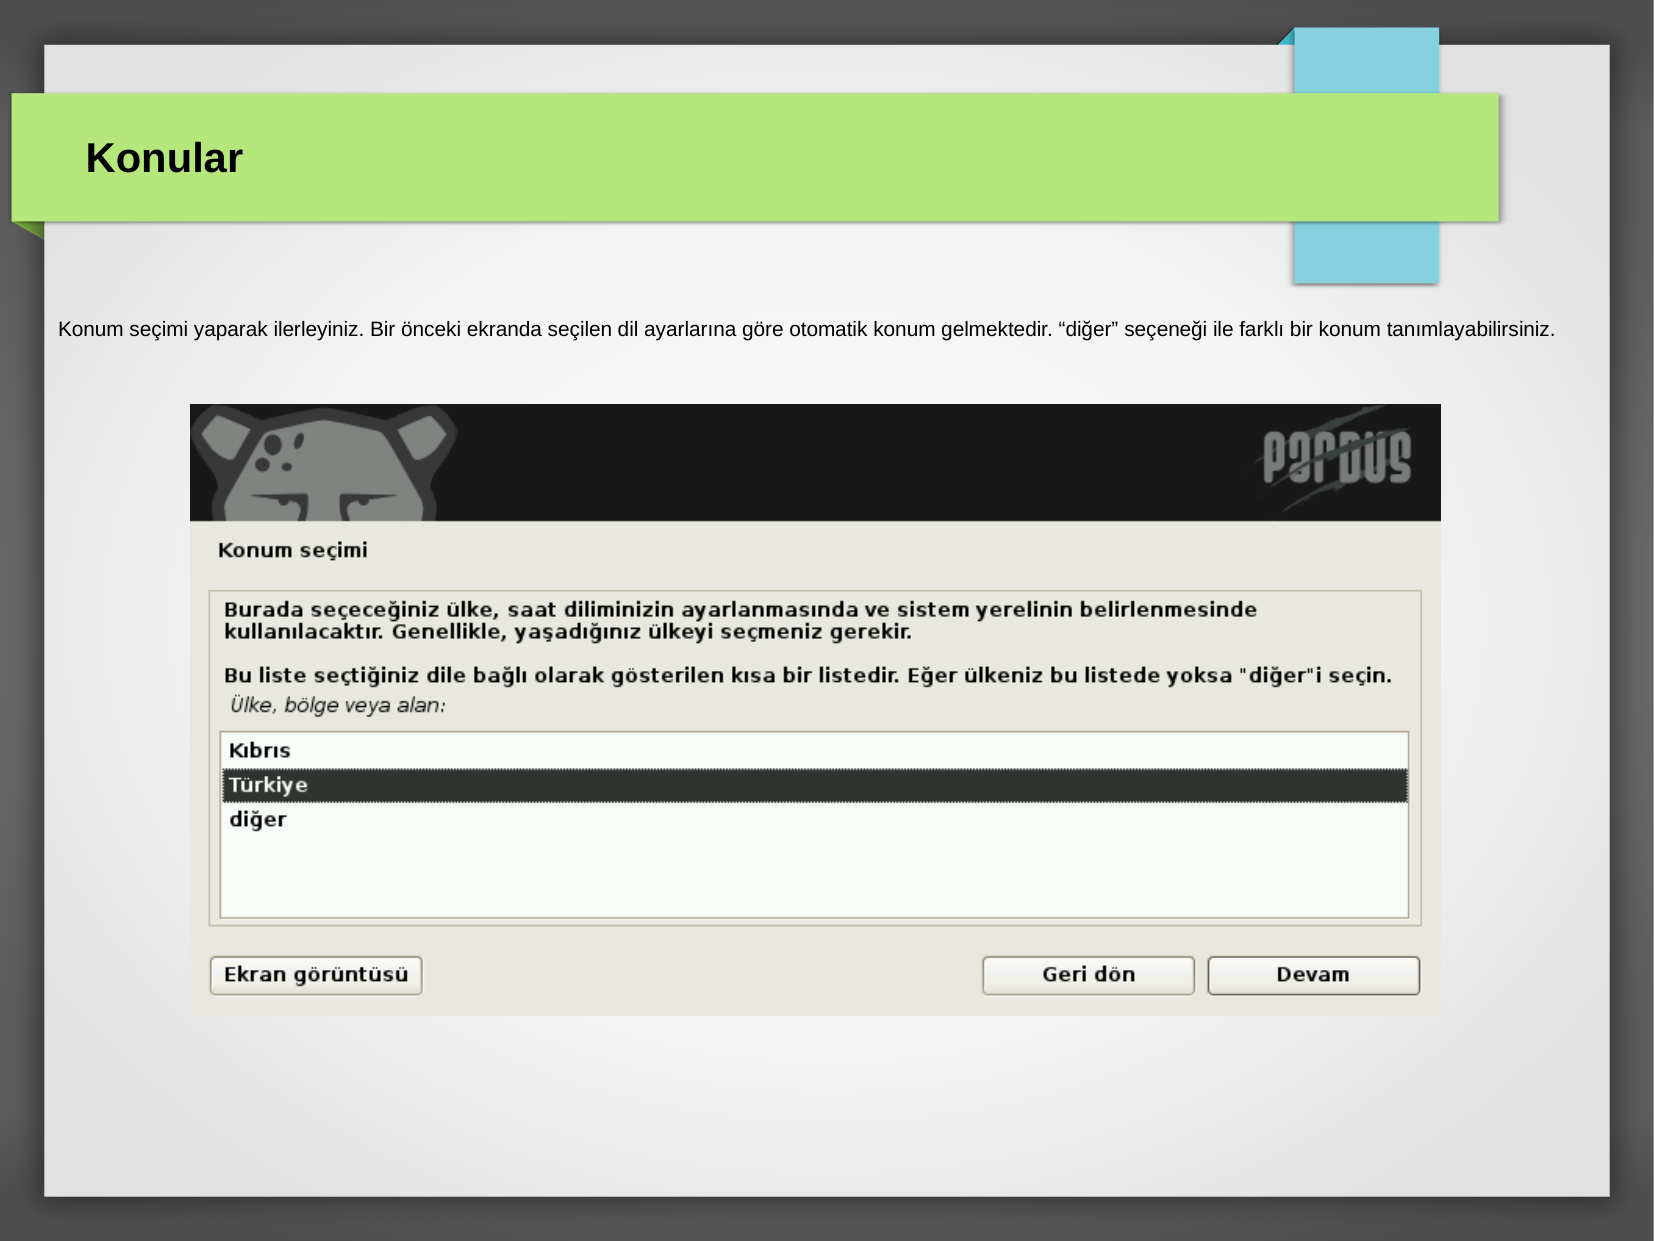

Konular
Konum seçimi yaparak ilerleyiniz. Bir önceki ekranda seçilen dil ayarlarına göre otomatik konum gelmektedir. “diğer” seçeneği ile farklı bir konum tanımlayabilirsiniz.